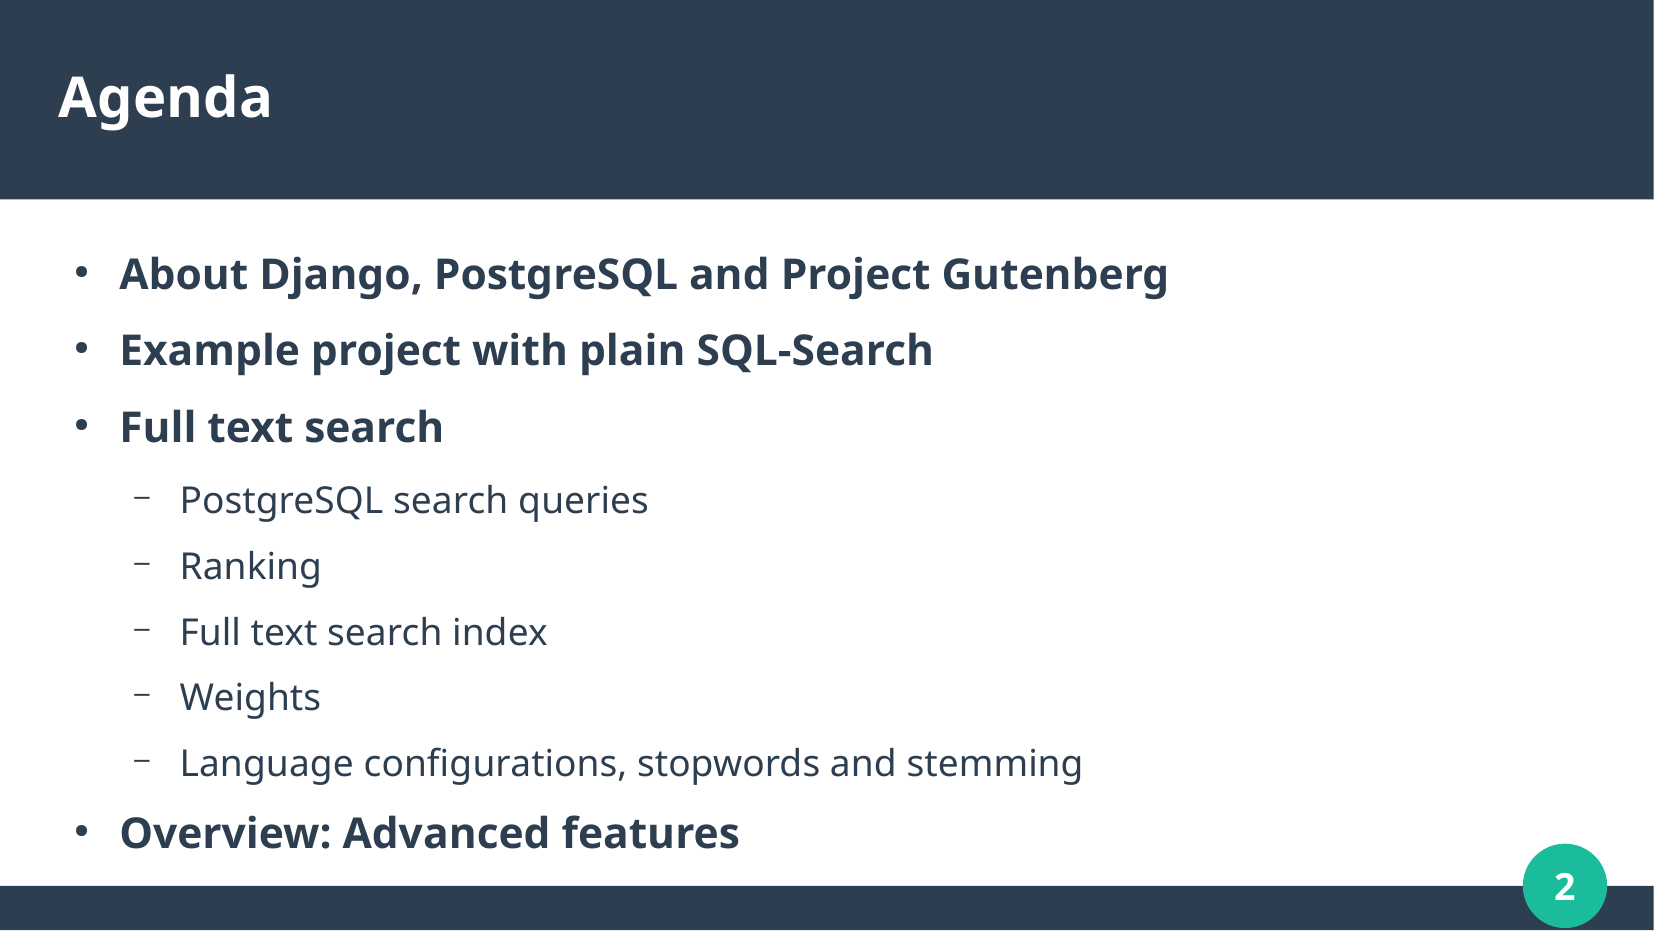

# Agenda
About Django, PostgreSQL and Project Gutenberg
Example project with plain SQL-Search
Full text search
PostgreSQL search queries
Ranking
Full text search index
Weights
Language configurations, stopwords and stemming
Overview: Advanced features